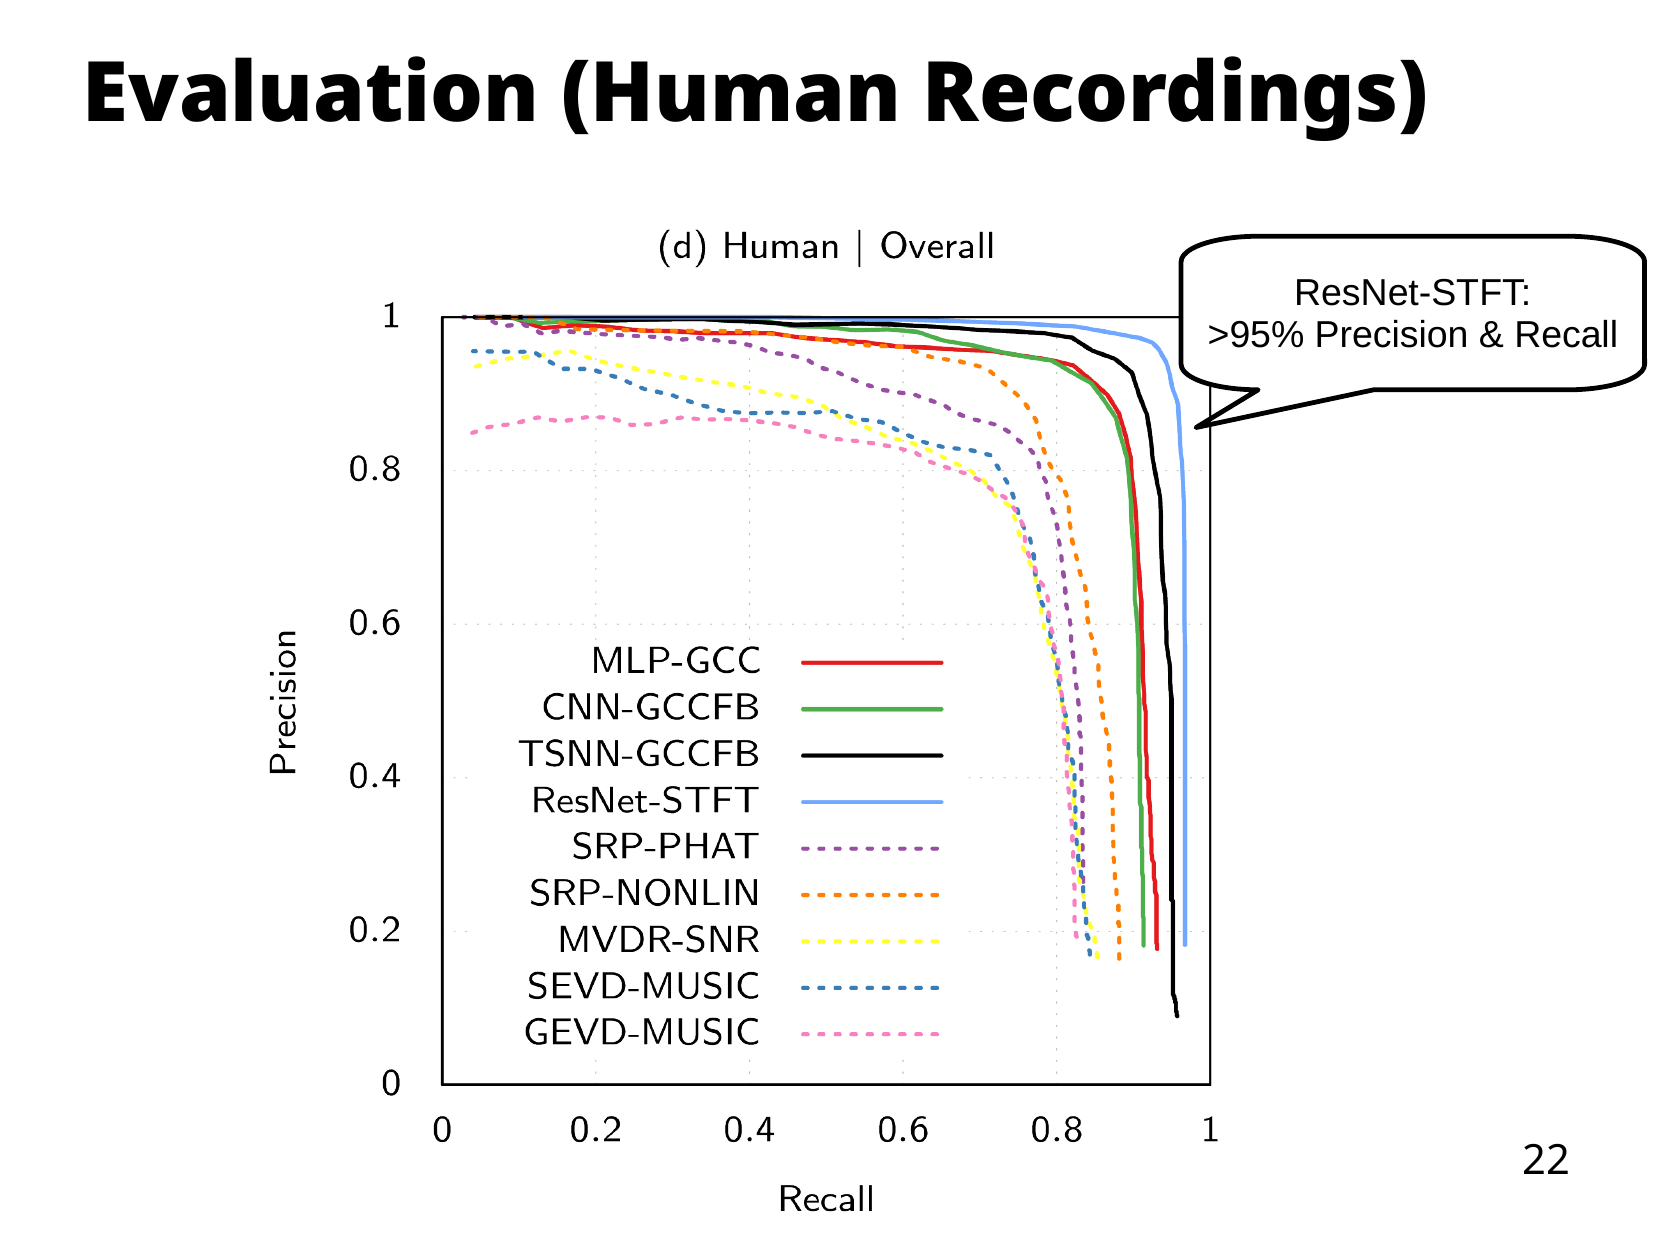

# Evaluation (Human Recordings)
ResNet-STFT:
>95% Precision & Recall
22